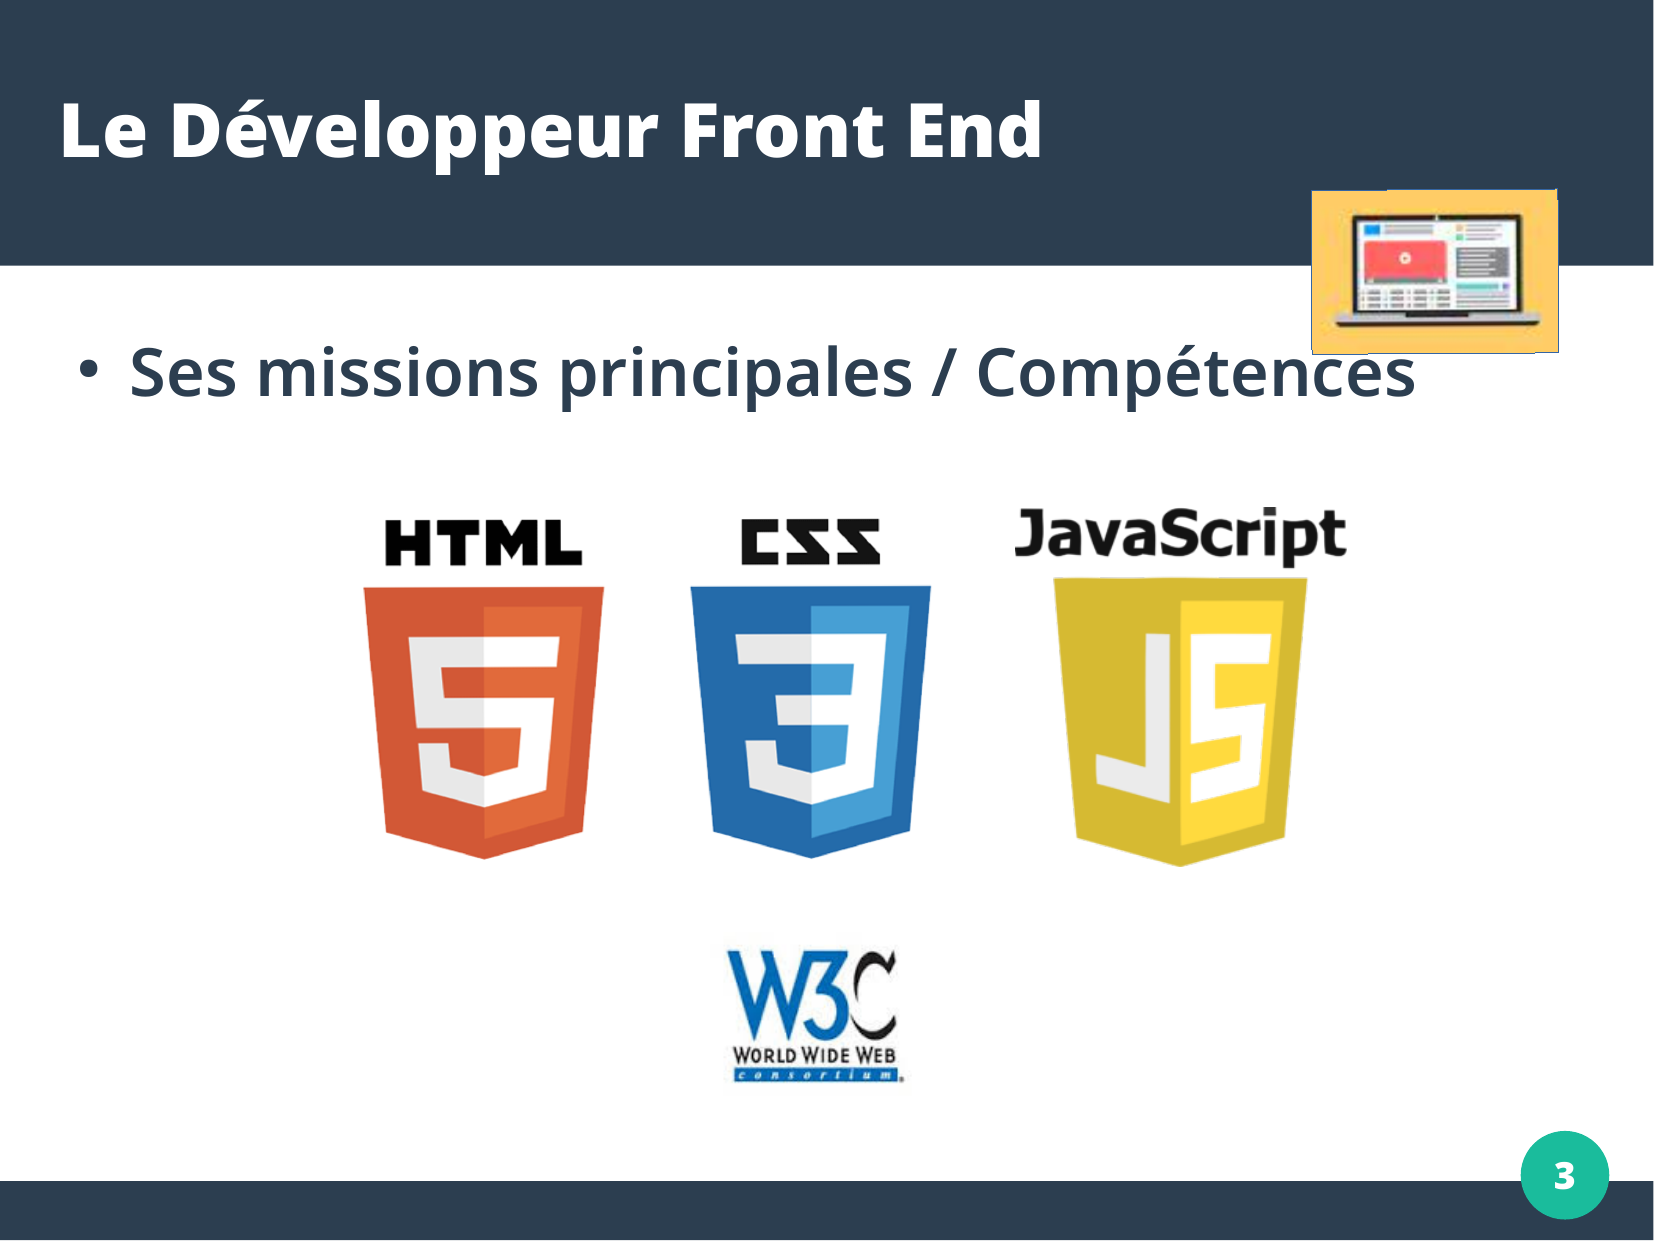

# Le Développeur Front End
Ses missions principales / Compétences
3